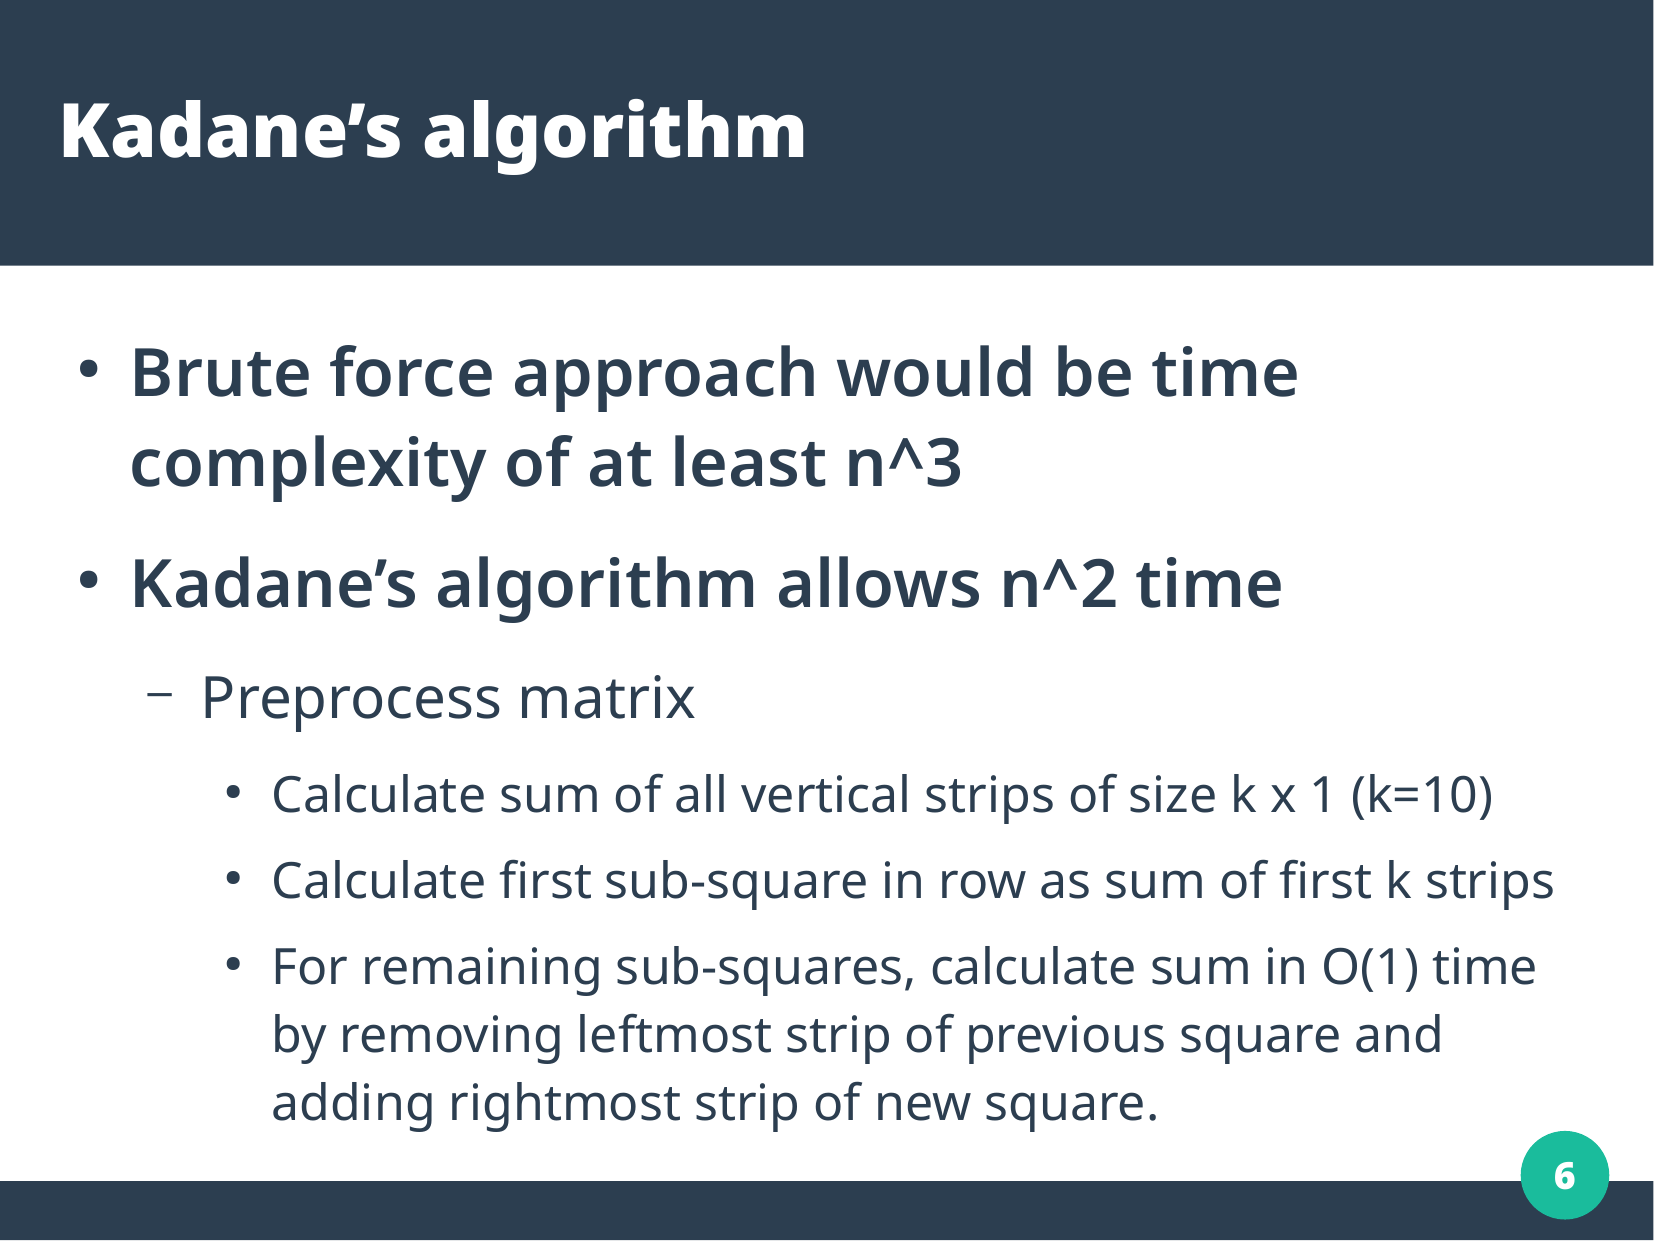

# Kadane’s algorithm
Brute force approach would be time complexity of at least n^3
Kadane’s algorithm allows n^2 time
Preprocess matrix
Calculate sum of all vertical strips of size k x 1 (k=10)
Calculate first sub-square in row as sum of first k strips
For remaining sub-squares, calculate sum in O(1) time by removing leftmost strip of previous square and adding rightmost strip of new square.
6